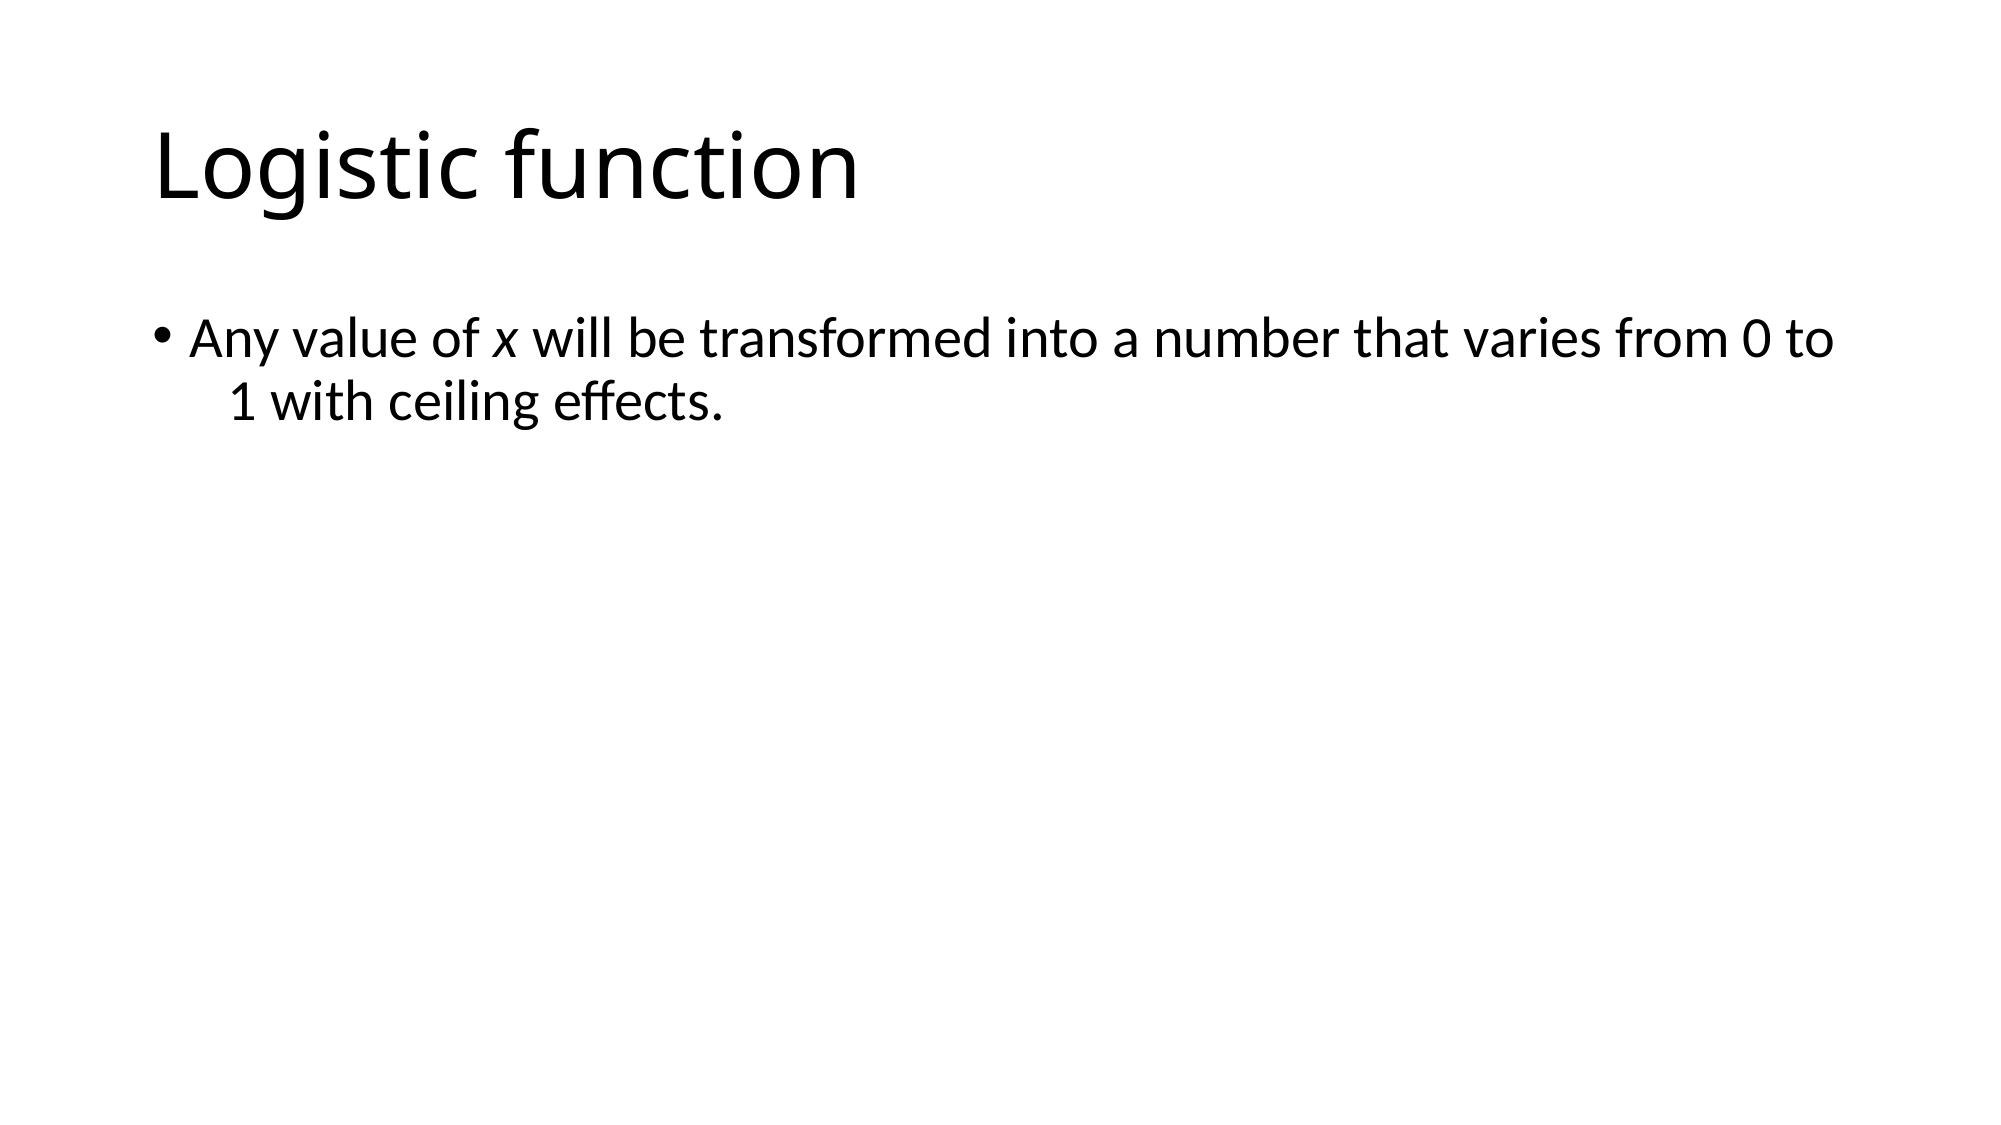

# Logistic function
Any value of x will be transformed into a number that varies from 0 to 1 with ceiling effects.